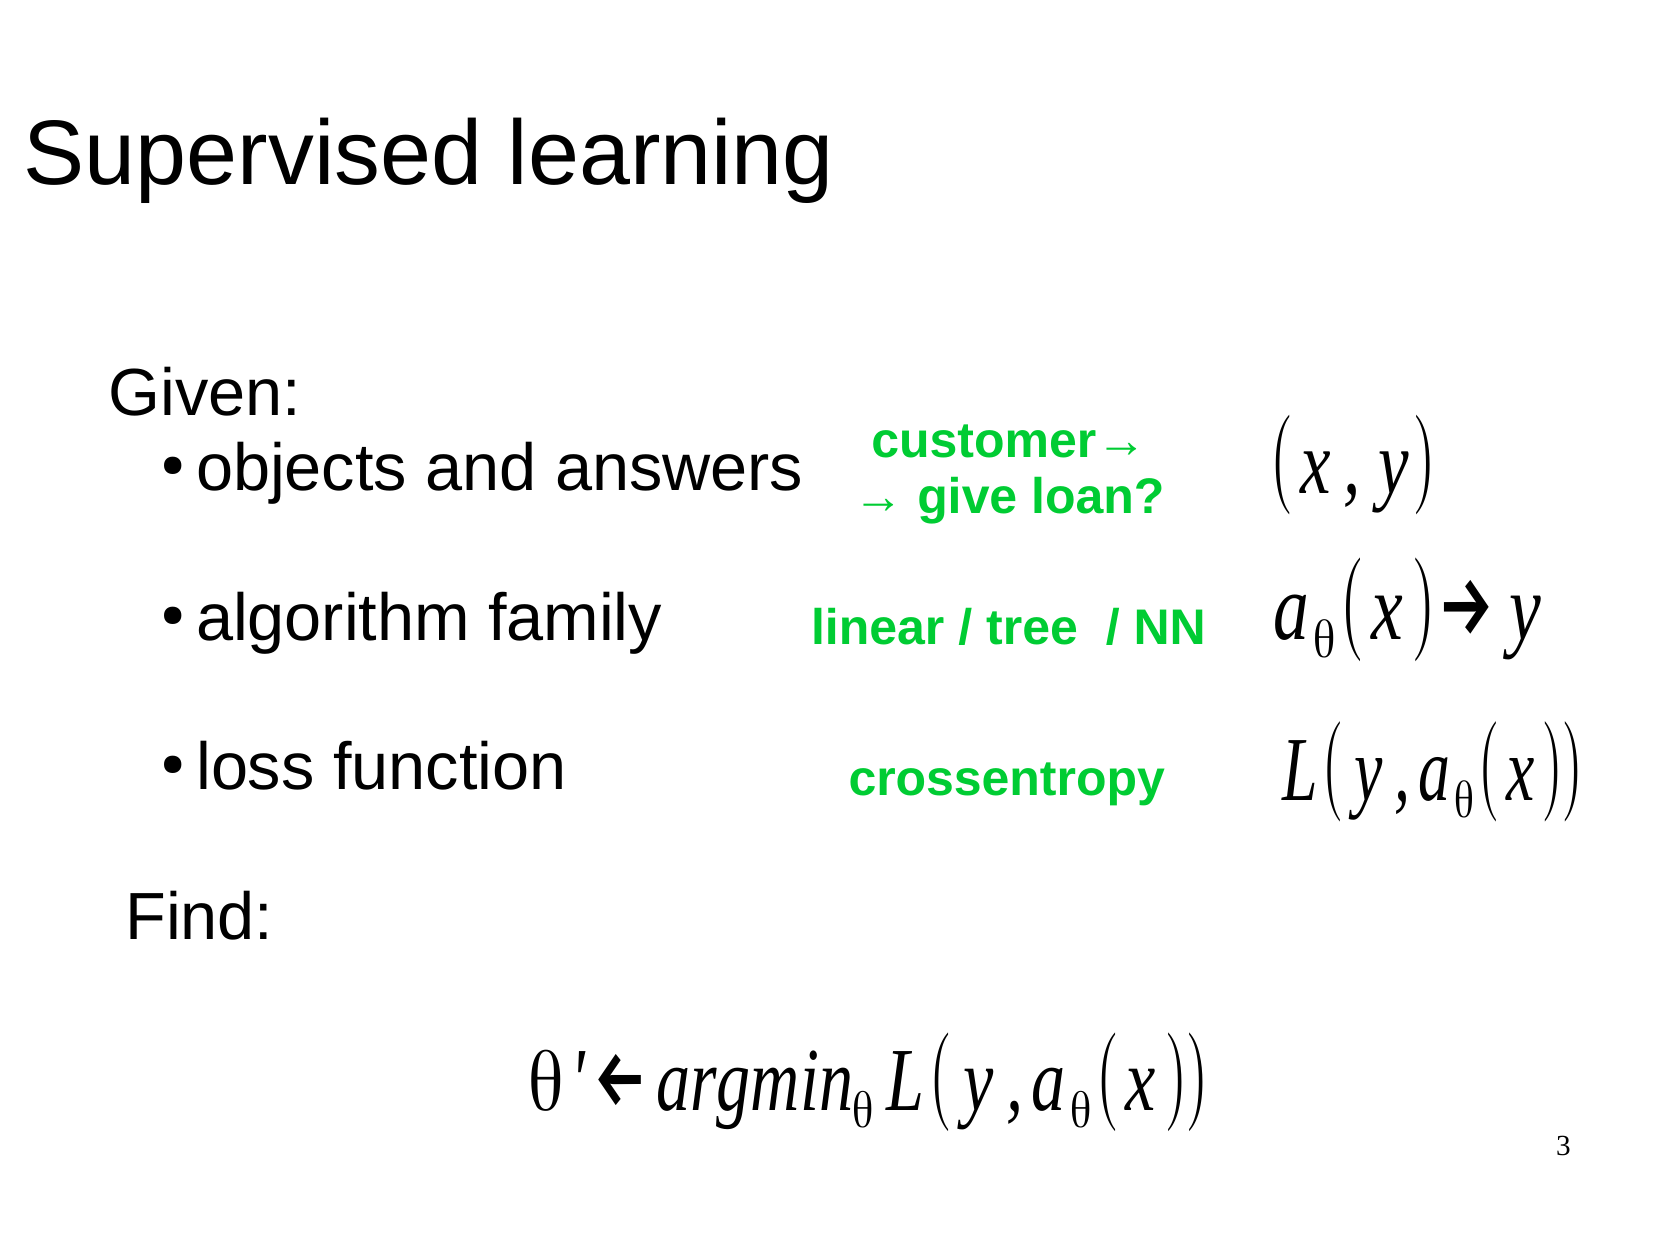

# Supervised learning
 Given:
objects and answers
algorithm family
loss function
Find:
customer→
→ give loan?
linear / tree / NN
crossentropy
3